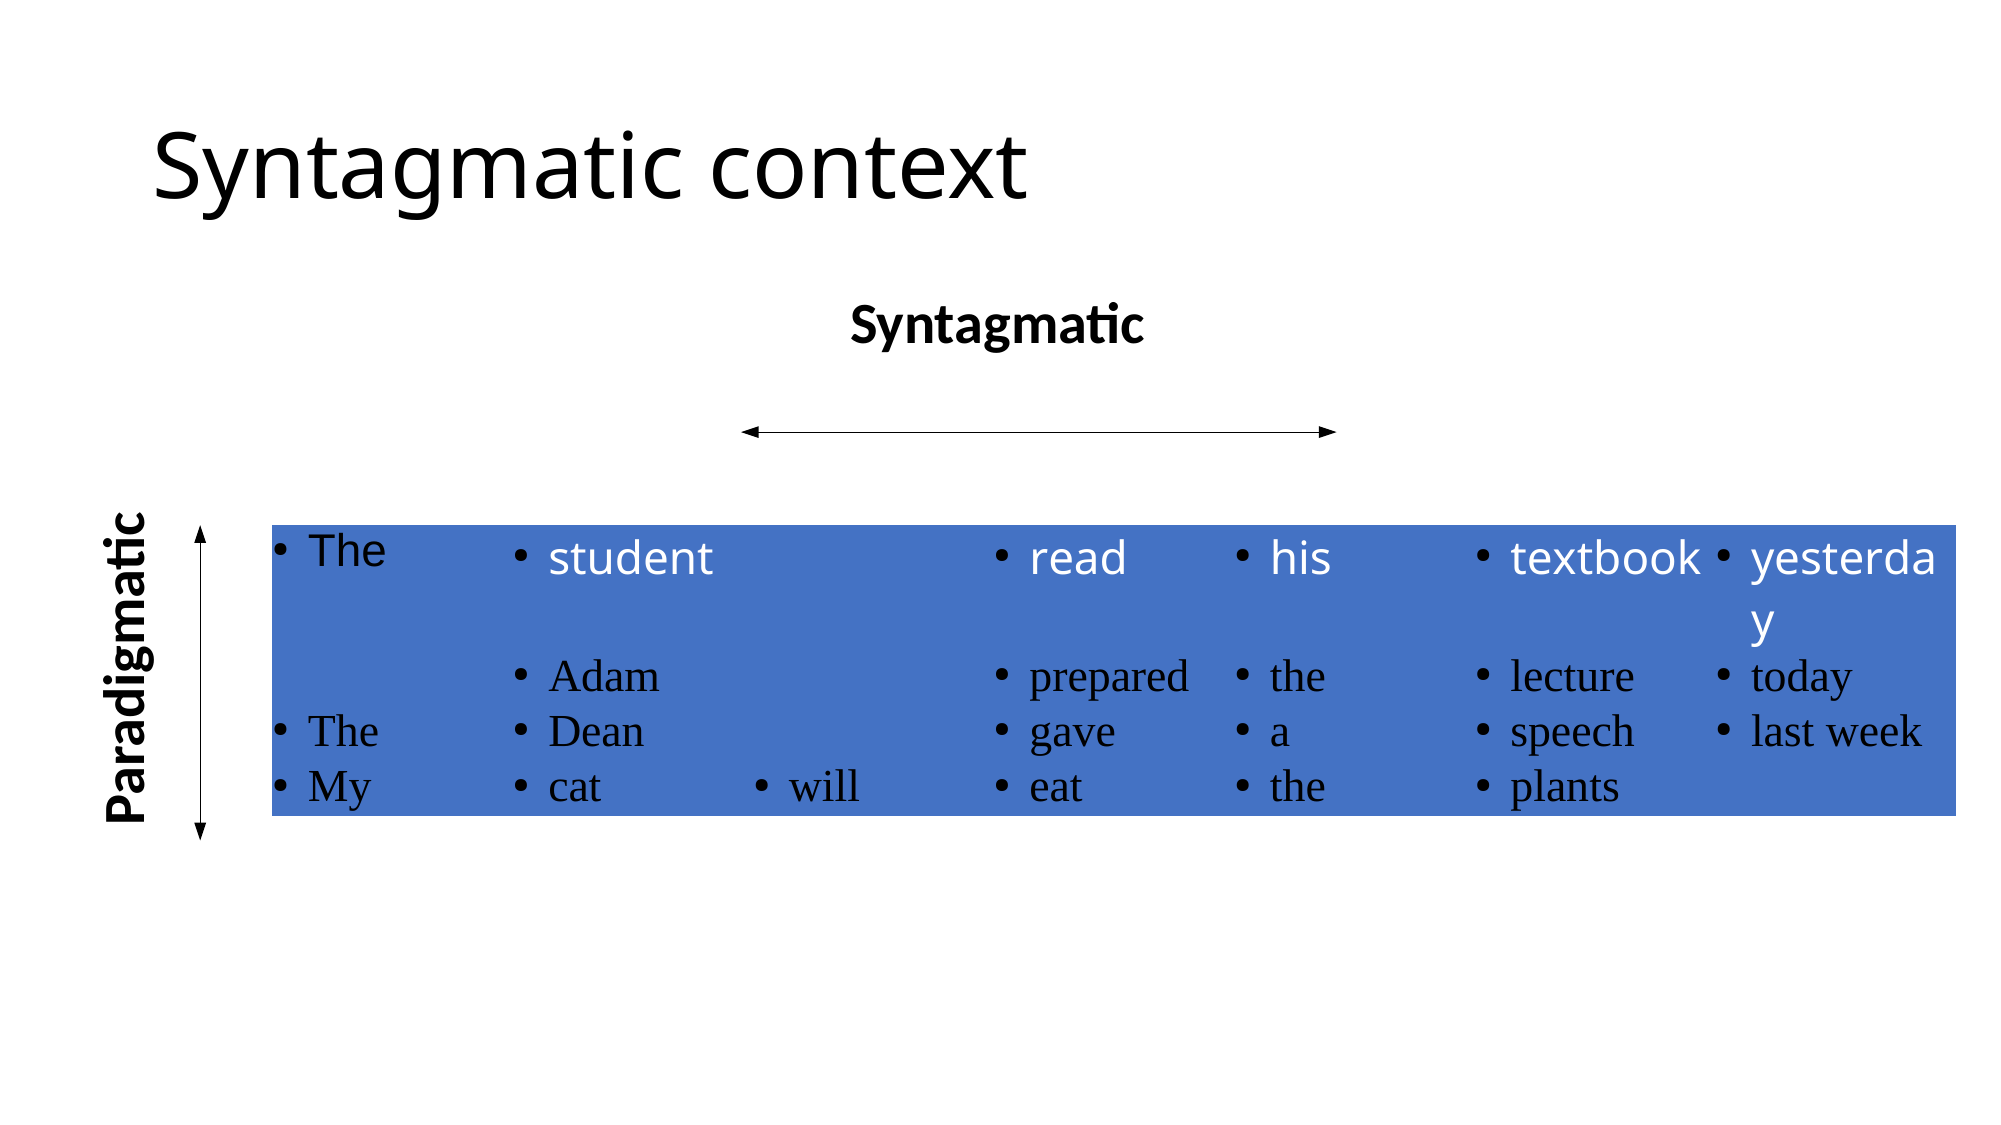

# Syntagmatic context
Syntagmatic
| The | student | | read | his | textbook | yesterday |
| --- | --- | --- | --- | --- | --- | --- |
| | Adam | | prepared | the | lecture | today |
| The | Dean | | gave | a | speech | last week |
| My | cat | will | eat | the | plants | |
Paradigmatic